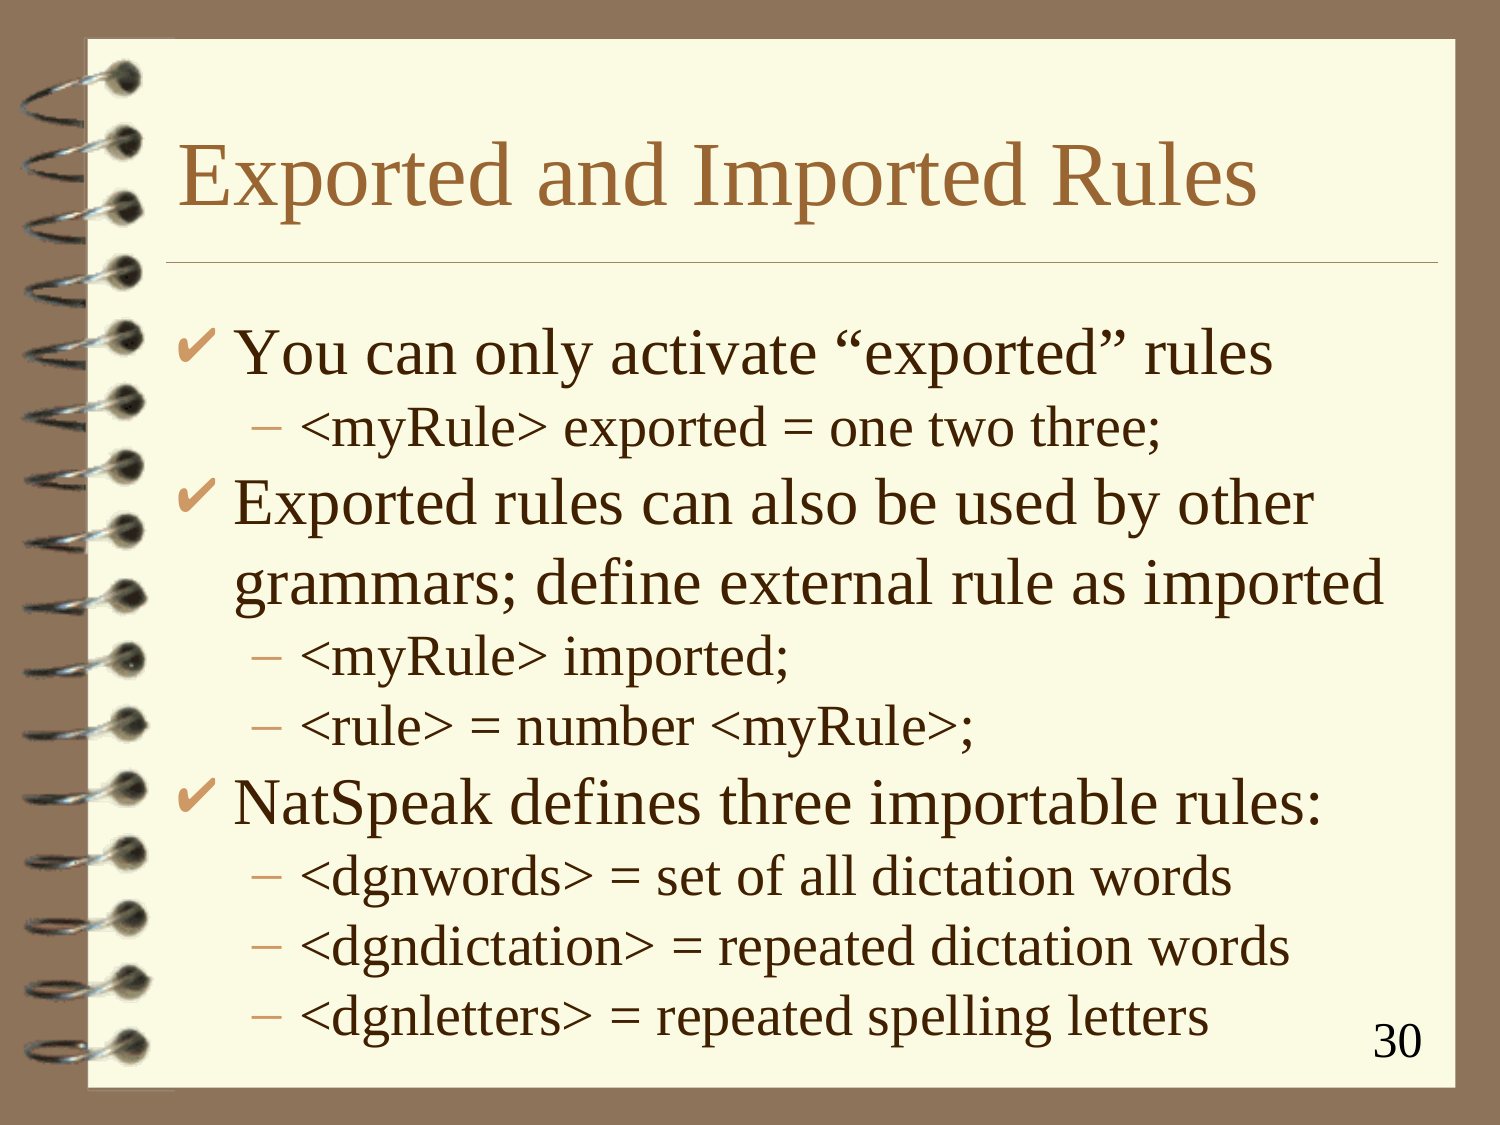

# Exported and Imported Rules
You can only activate “exported” rules
<myRule> exported = one two three;
Exported rules can also be used by other grammars; define external rule as imported
<myRule> imported;
<rule> = number <myRule>;
NatSpeak defines three importable rules:
<dgnwords> = set of all dictation words
<dgndictation> = repeated dictation words
<dgnletters> = repeated spelling letters
30